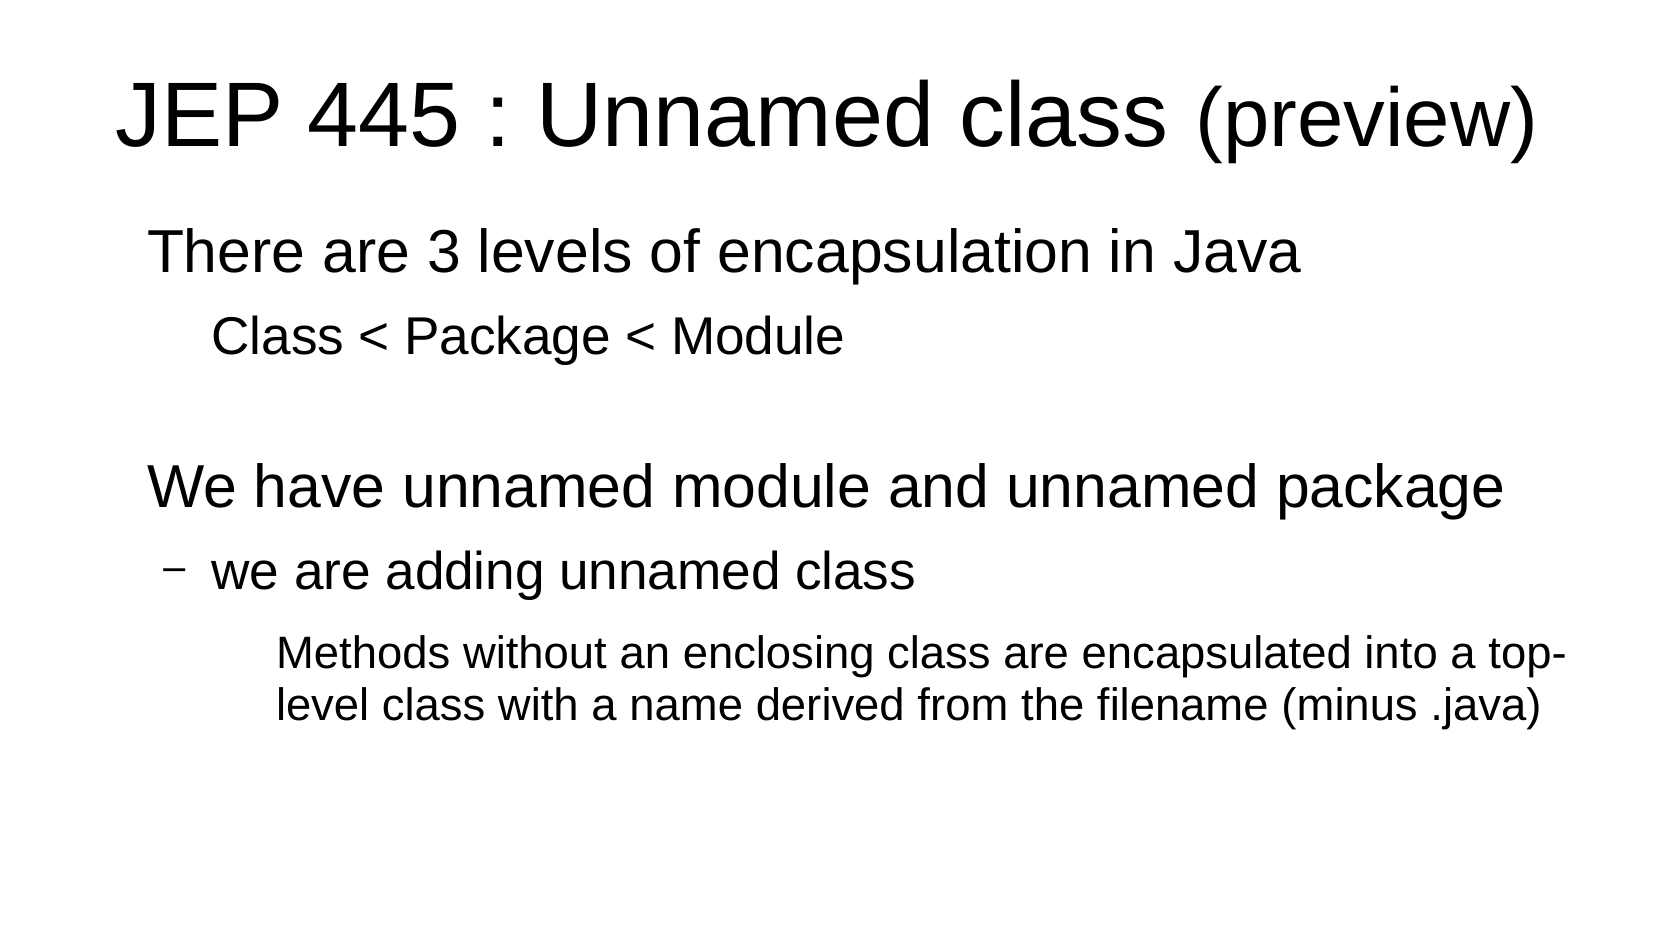

# JEP 445 : Unnamed class (preview)
There are 3 levels of encapsulation in Java
Class < Package < Module
We have unnamed module and unnamed package
we are adding unnamed class
Methods without an enclosing class are encapsulated into a top-level class with a name derived from the filename (minus .java)